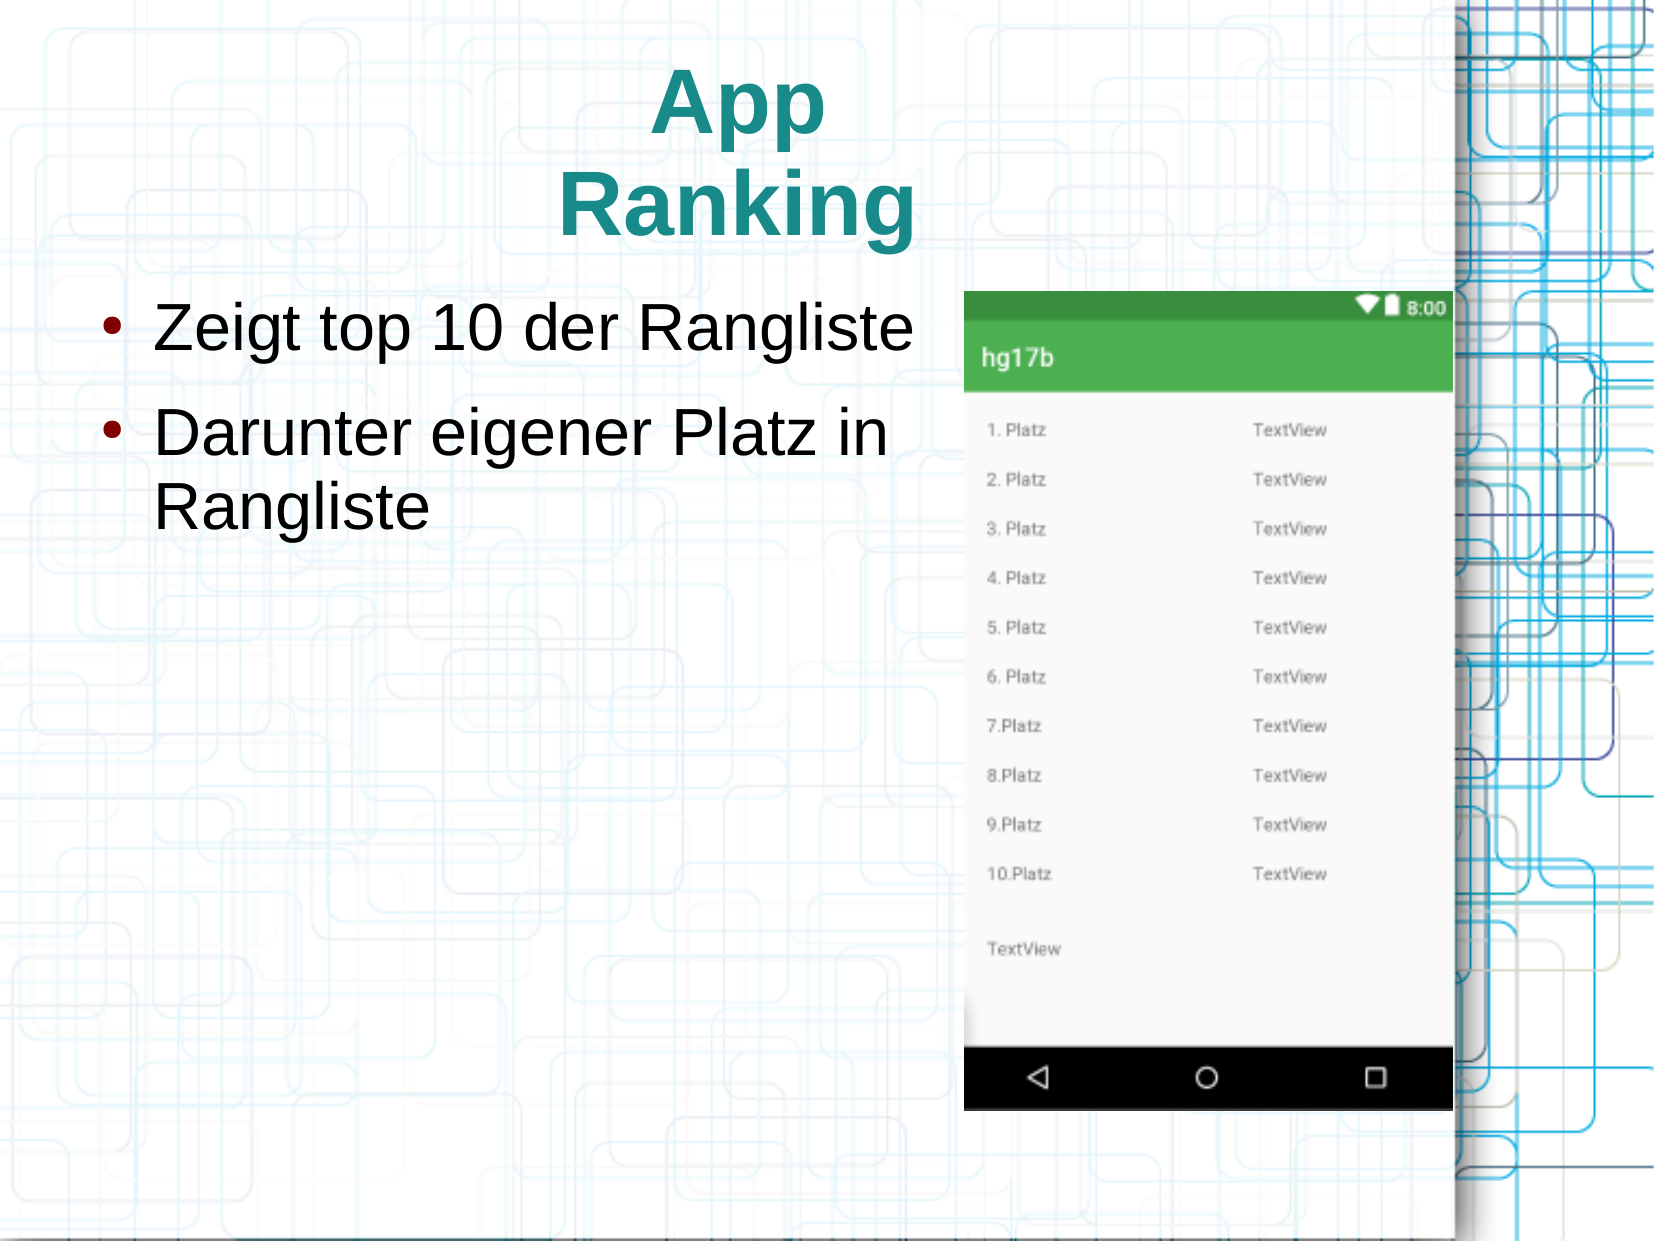

# App Ranking
Zeigt top 10 der Rangliste
Darunter eigener Platz in Rangliste